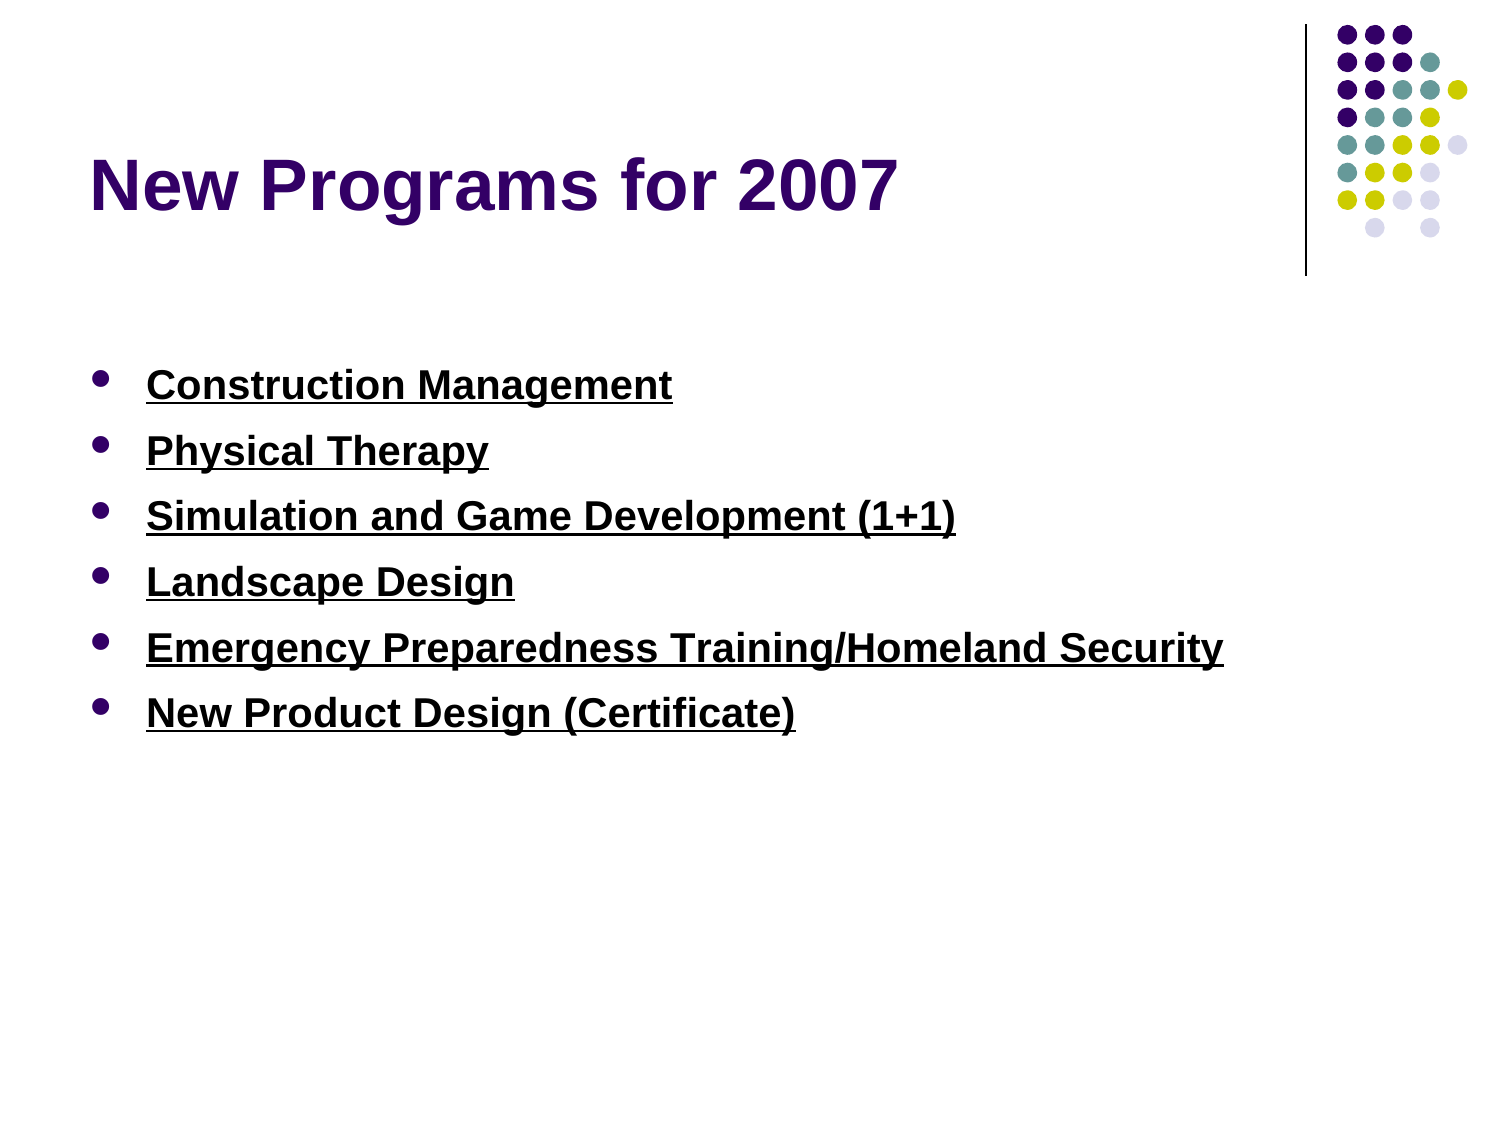

# New Programs for 2007
Construction Management
Physical Therapy
Simulation and Game Development (1+1)
Landscape Design
Emergency Preparedness Training/Homeland Security
New Product Design (Certificate)